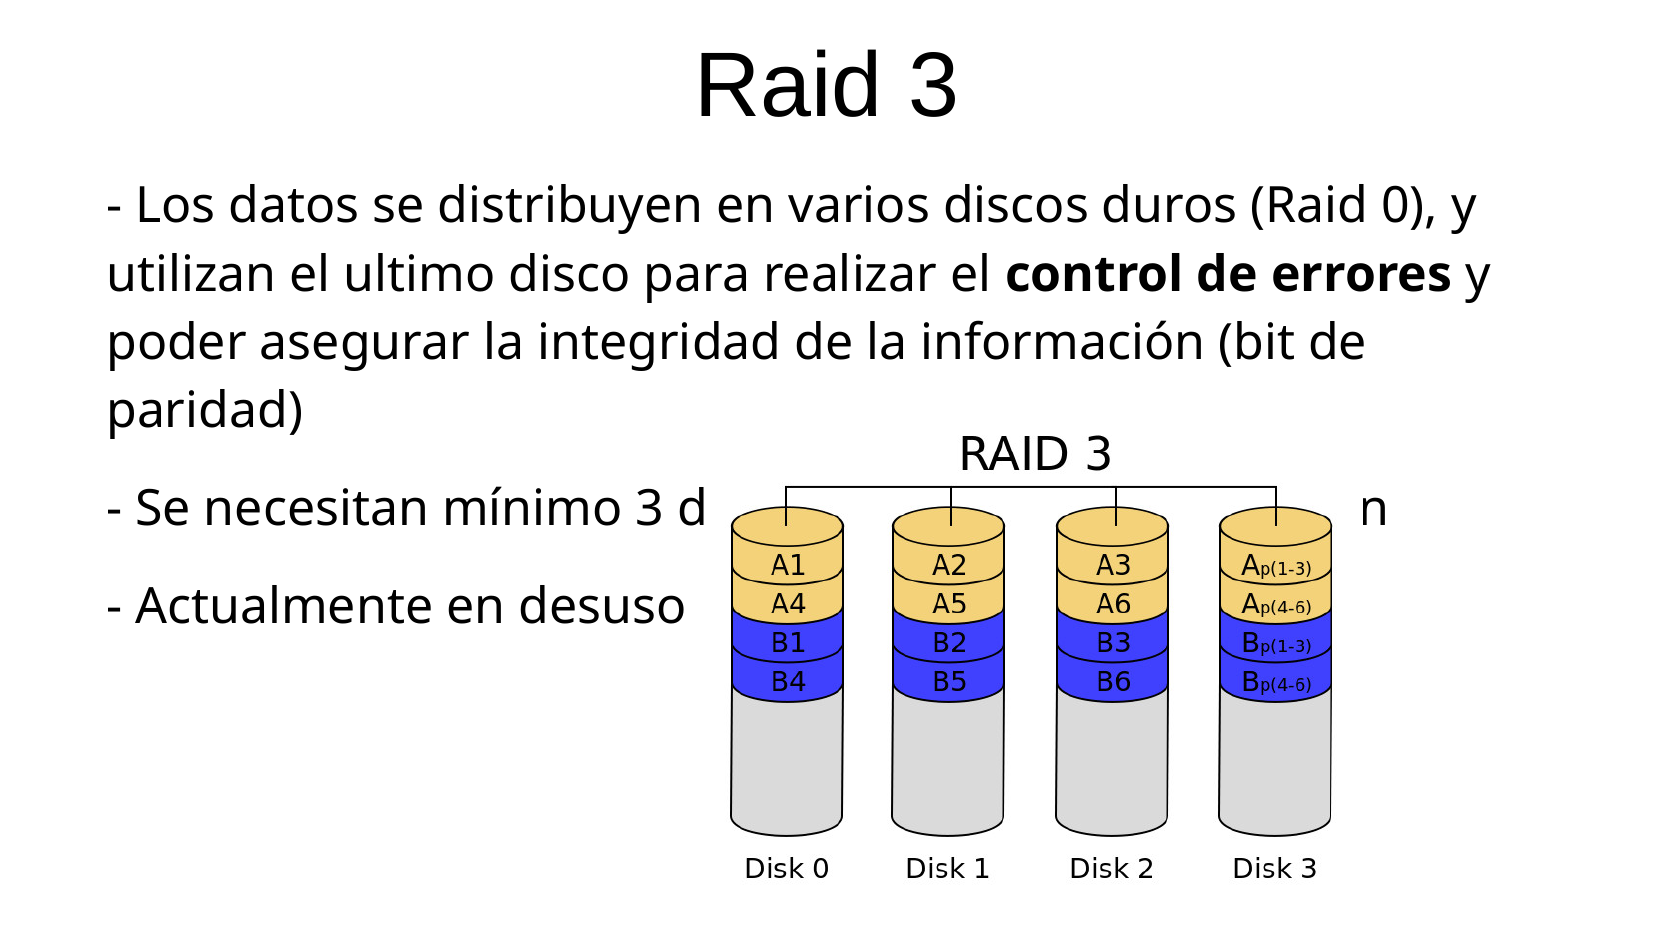

# Raid 3
- Los datos se distribuyen en varios discos duros (Raid 0), y utilizan el ultimo disco para realizar el control de errores y poder asegurar la integridad de la información (bit de paridad)
- Se necesitan mínimo 3 discos para esta configuración
- Actualmente en desuso